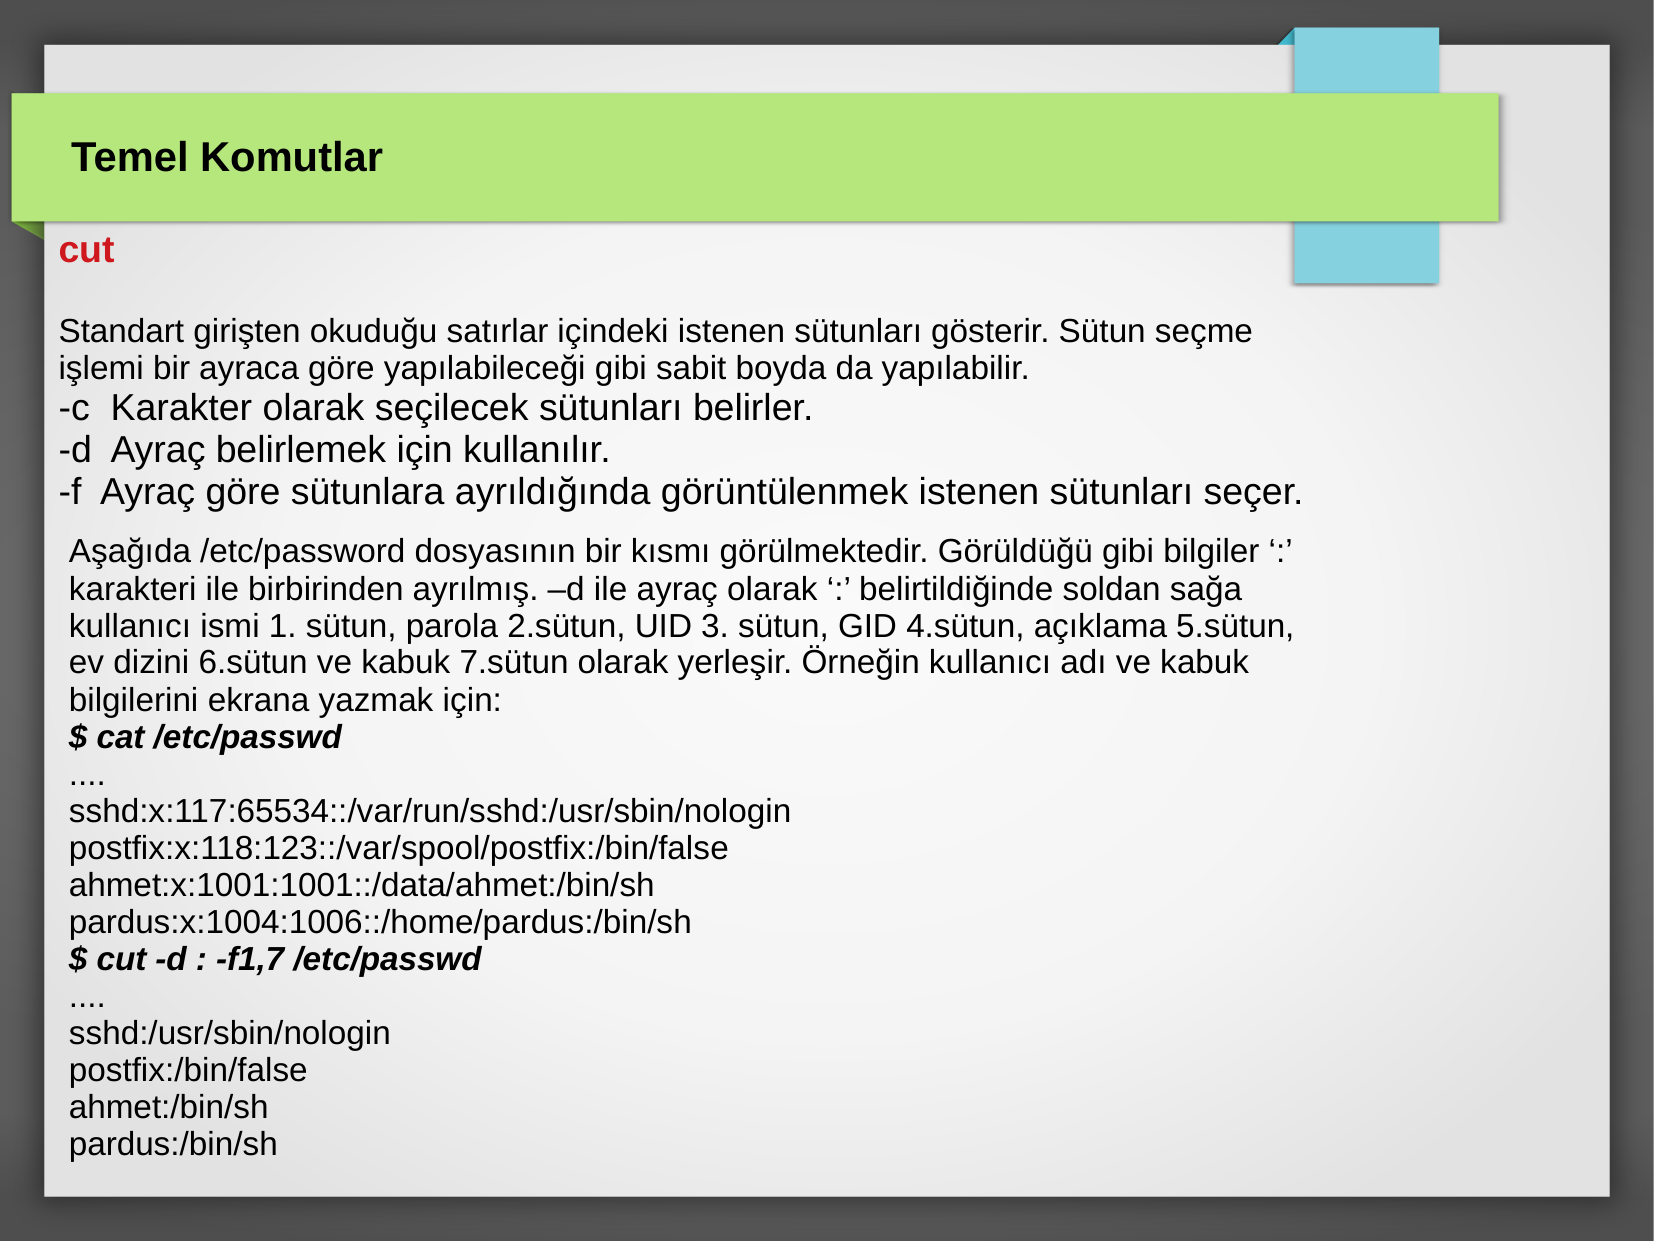

Temel Komutlar
cut
Standart girişten okuduğu satırlar içindeki istenen sütunları gösterir. Sütun seçme
işlemi bir ayraca göre yapılabileceği gibi sabit boyda da yapılabilir.
-c Karakter olarak seçilecek sütunları belirler.
-d Ayraç belirlemek için kullanılır.
-f Ayraç göre sütunlara ayrıldığında görüntülenmek istenen sütunları seçer.
Aşağıda /etc/password dosyasının bir kısmı görülmektedir. Görüldüğü gibi bilgiler ‘:’
karakteri ile birbirinden ayrılmış. –d ile ayraç olarak ‘:’ belirtildiğinde soldan sağa
kullanıcı ismi 1. sütun, parola 2.sütun, UID 3. sütun, GID 4.sütun, açıklama 5.sütun,
ev dizini 6.sütun ve kabuk 7.sütun olarak yerleşir. Örneğin kullanıcı adı ve kabuk
bilgilerini ekrana yazmak için:
$ cat /etc/passwd
....
sshd:x:117:65534::/var/run/sshd:/usr/sbin/nologin
postfix:x:118:123::/var/spool/postfix:/bin/false
ahmet:x:1001:1001::/data/ahmet:/bin/sh
pardus:x:1004:1006::/home/pardus:/bin/sh
$ cut -d : -f1,7 /etc/passwd
....
sshd:/usr/sbin/nologin
postfix:/bin/false
ahmet:/bin/sh
pardus:/bin/sh